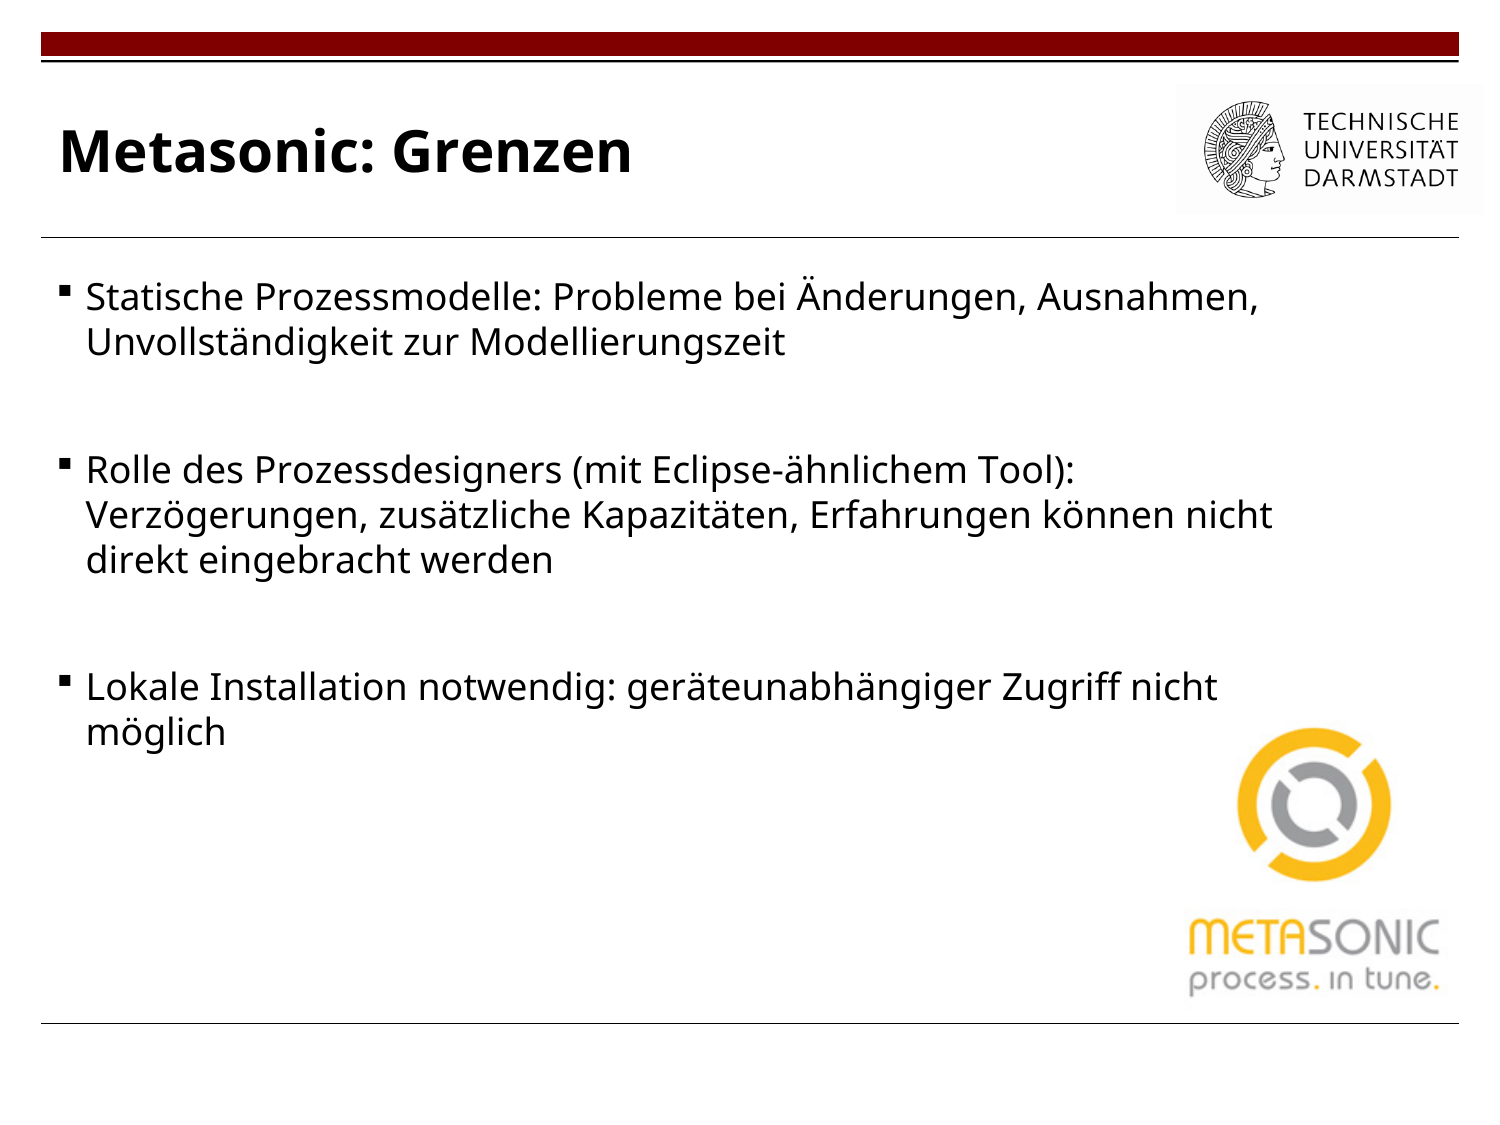

# Metasonic: Grenzen
Statische Prozessmodelle: Probleme bei Änderungen, Ausnahmen, Unvollständigkeit zur Modellierungszeit
Rolle des Prozessdesigners (mit Eclipse-ähnlichem Tool): Verzögerungen, zusätzliche Kapazitäten, Erfahrungen können nicht direkt eingebracht werden
Lokale Installation notwendig: geräteunabhängiger Zugriff nicht möglich